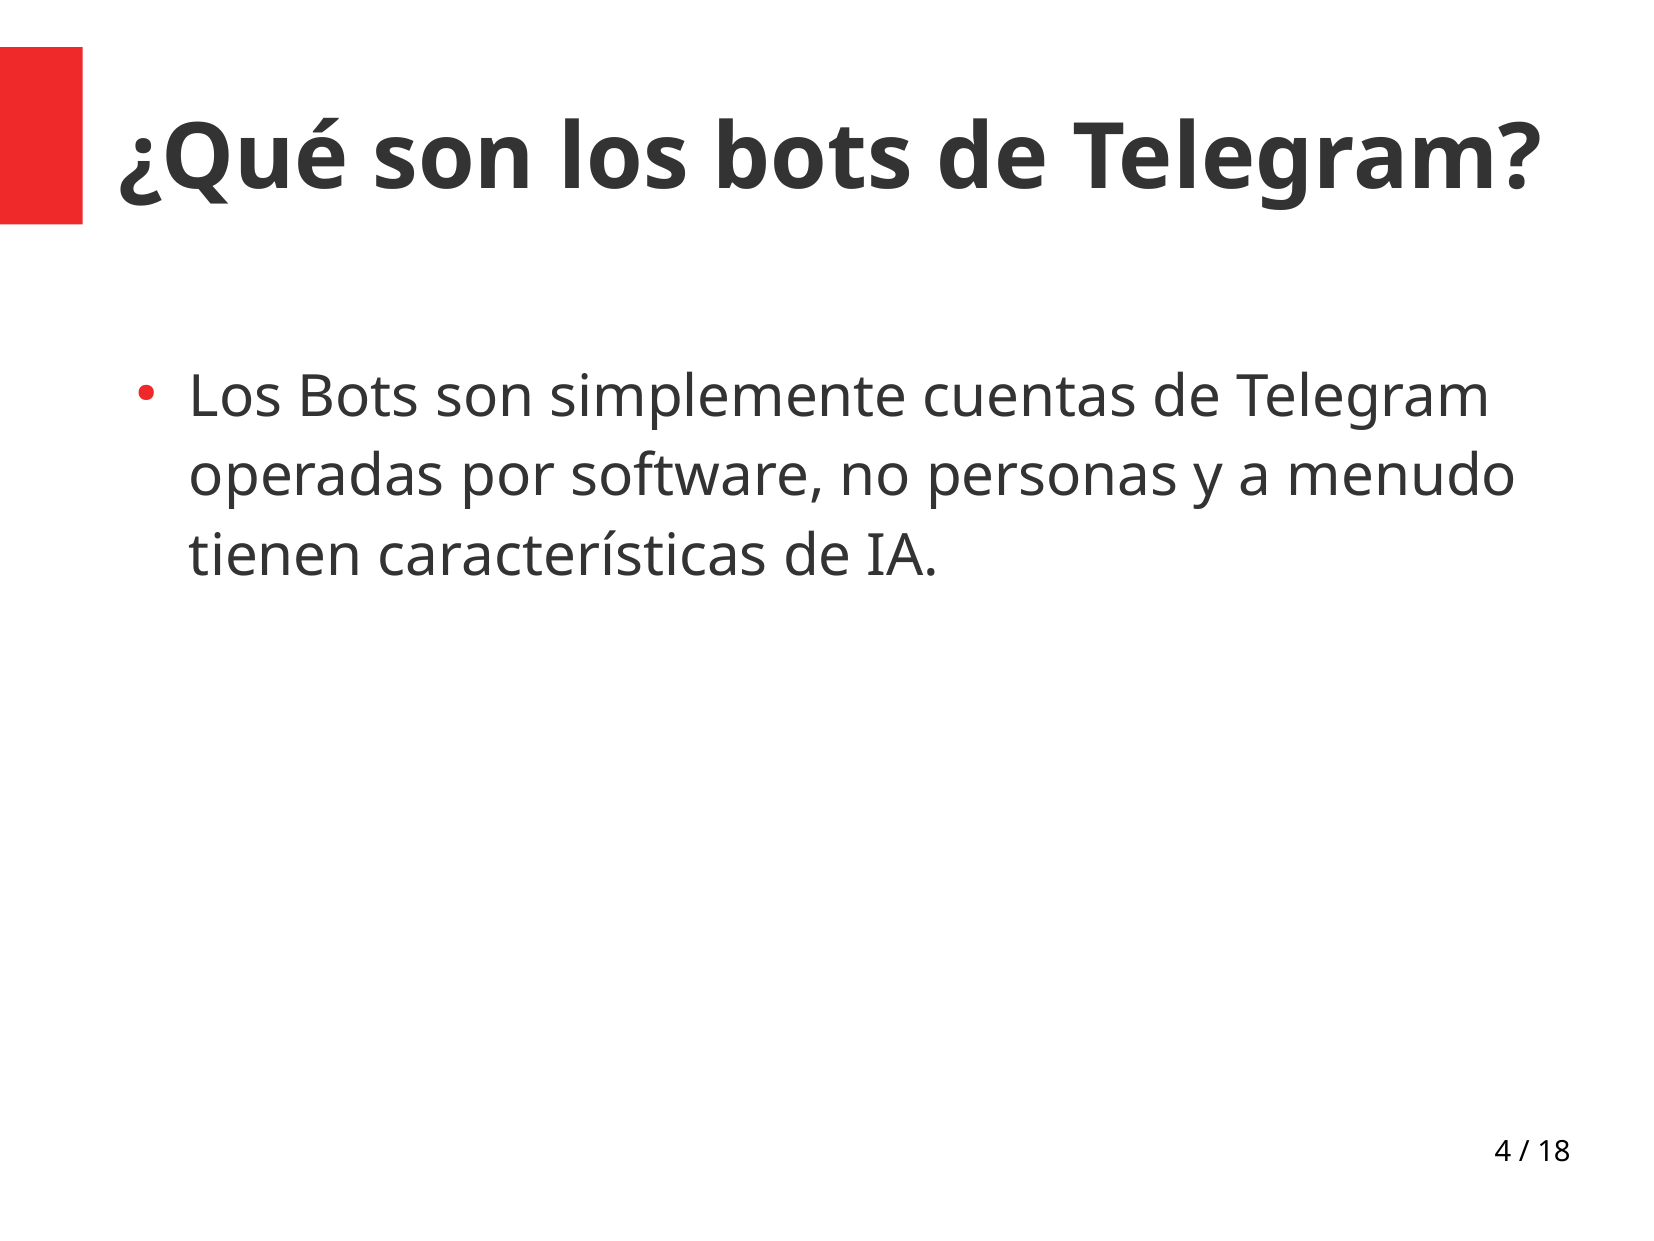

# ¿Qué son los bots de Telegram?
Los Bots son simplemente cuentas de Telegram operadas por software, no personas y a menudo tienen características de IA.
4